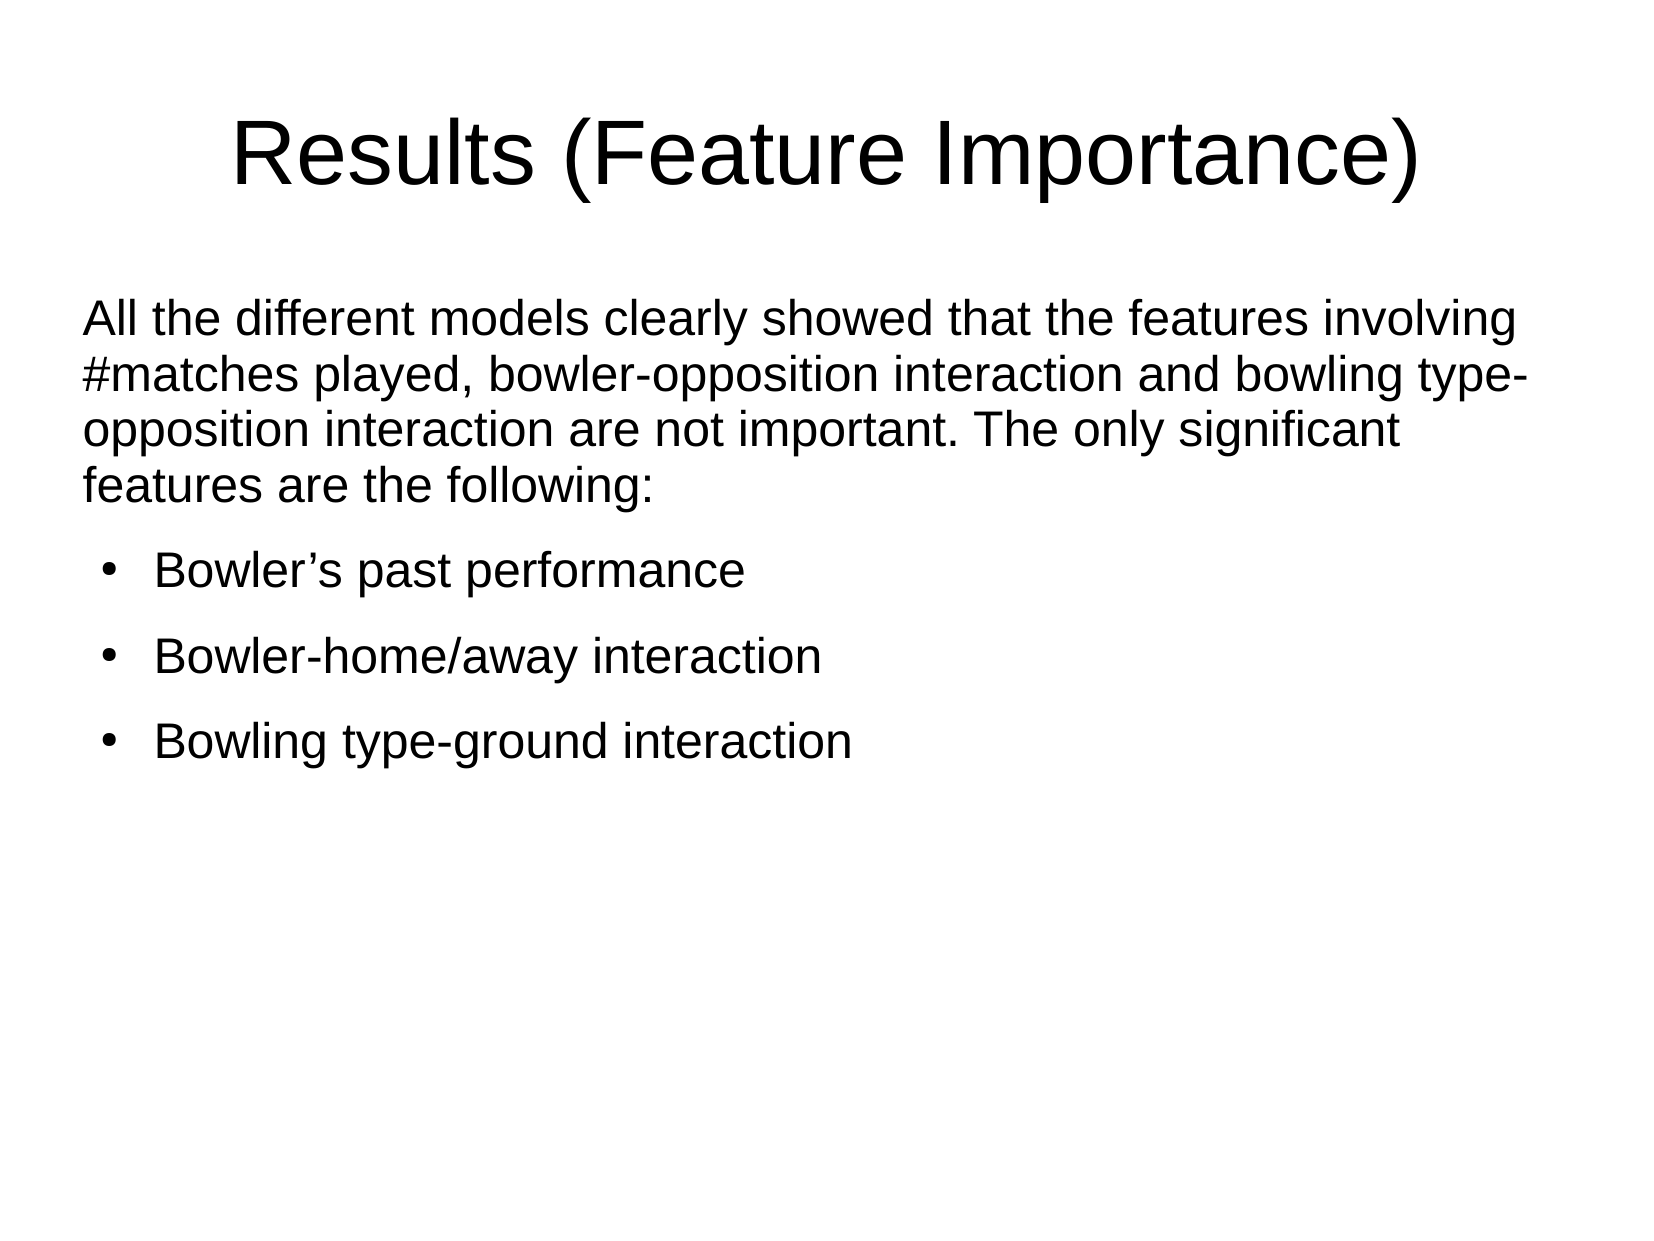

# Results (Feature Importance)
All the different models clearly showed that the features involving #matches played, bowler-opposition interaction and bowling type-opposition interaction are not important. The only significant features are the following:
Bowler’s past performance
Bowler-home/away interaction
Bowling type-ground interaction